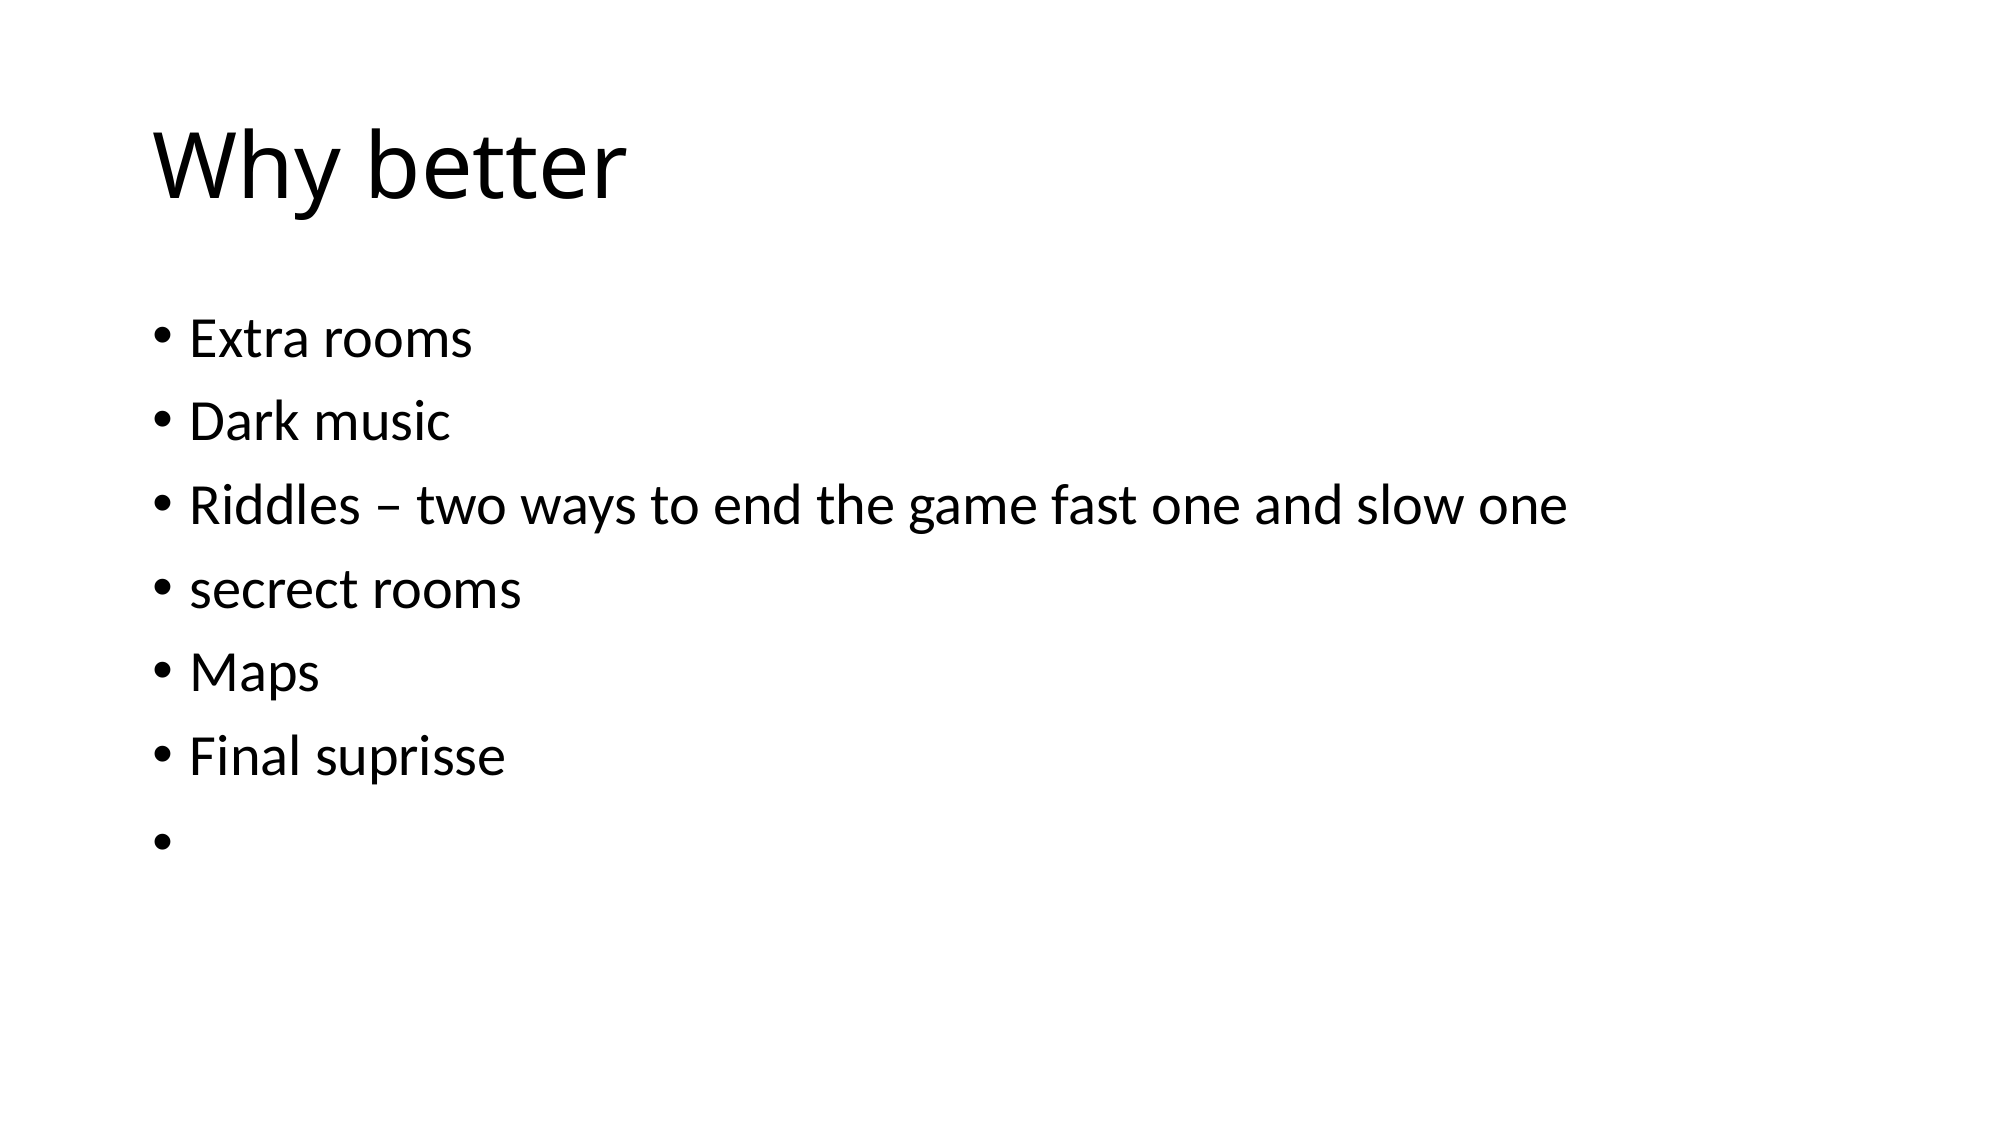

# Why better
Extra rooms
Dark music
Riddles – two ways to end the game fast one and slow one
secrect rooms
Maps
Final suprisse